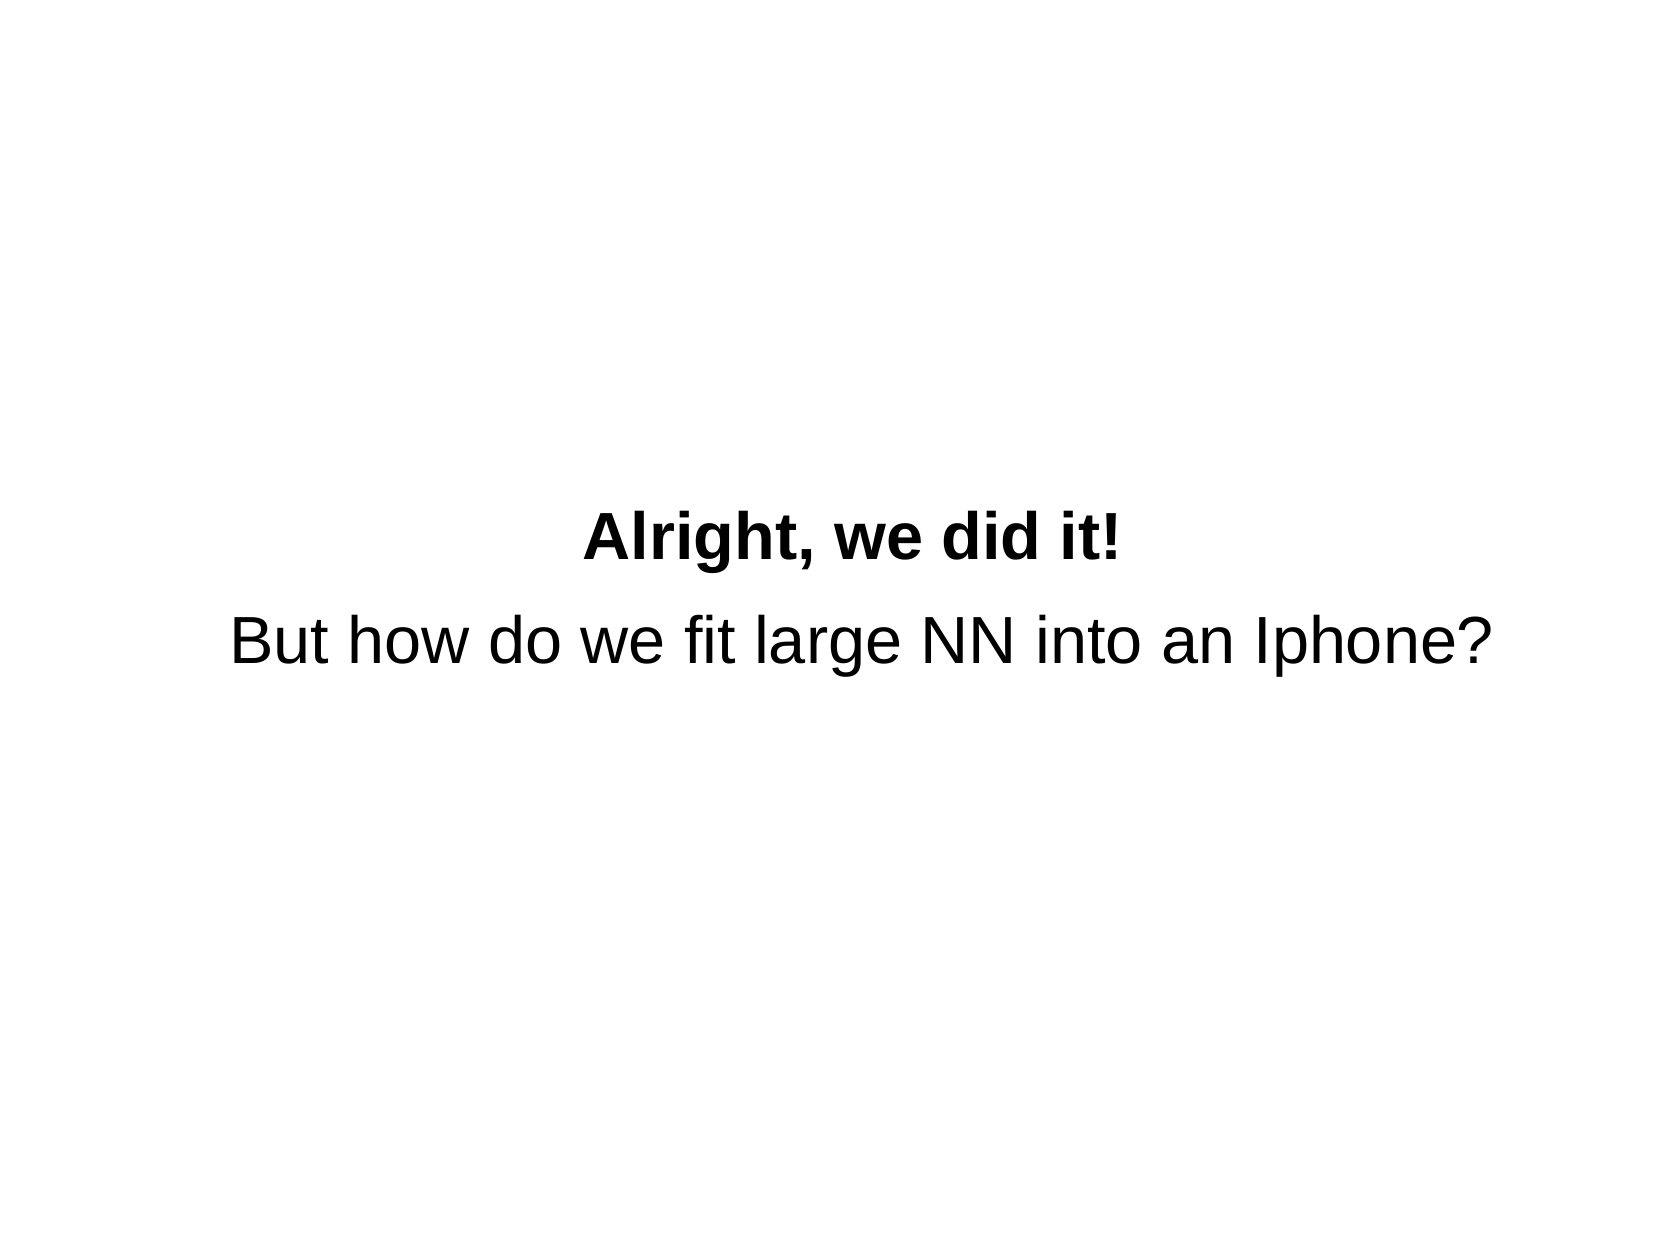

#
Alright, we did it!
But how do we fit large NN into an Iphone?